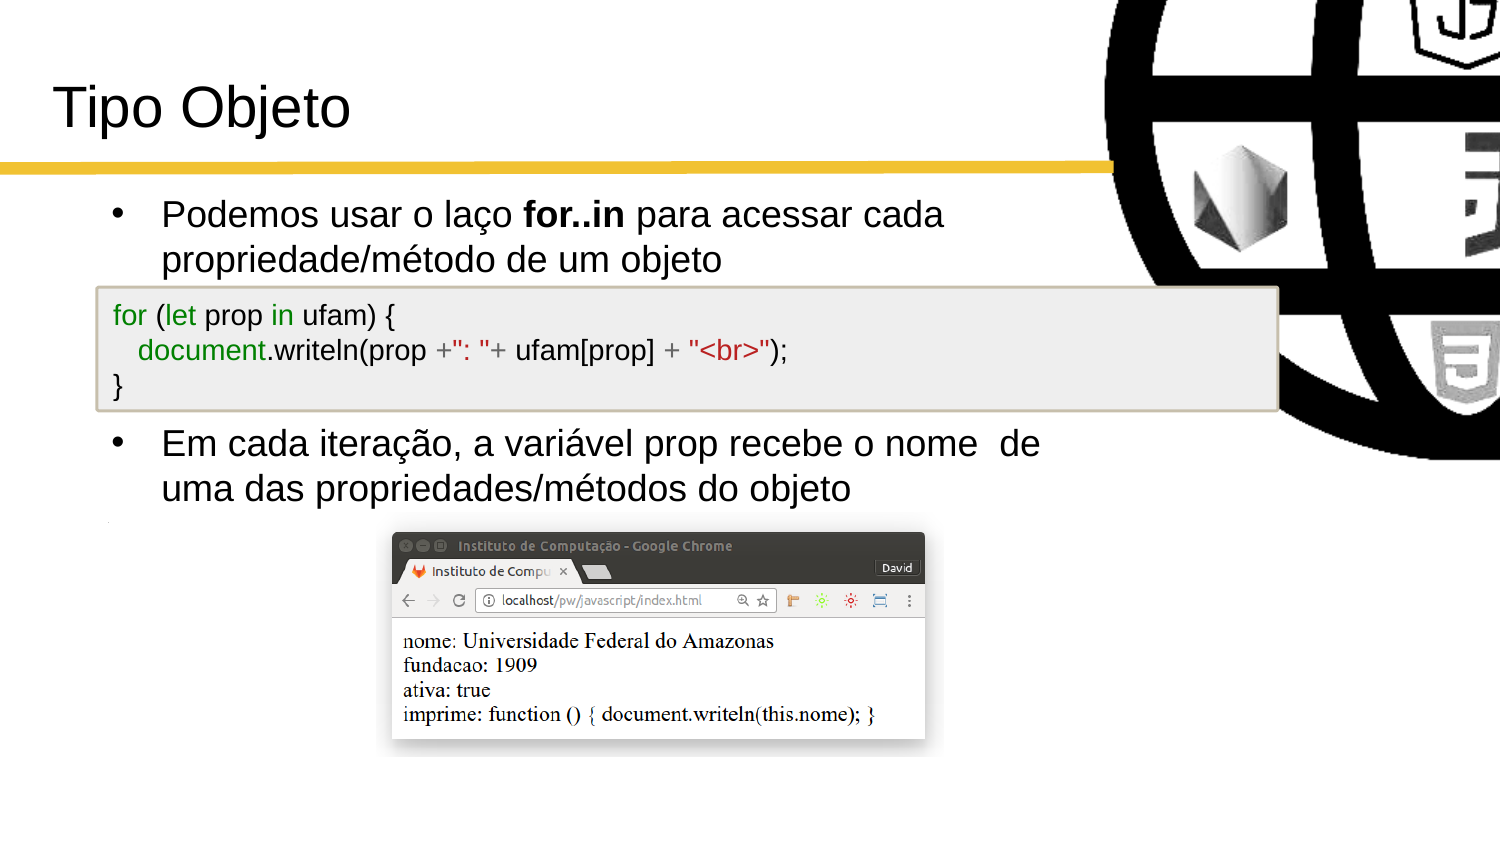

Tipo Objeto
Podemos usar o laço for..in para acessar cada propriedade/método de um objeto
Em cada iteração, a variável prop recebe o nome de uma das propriedades/métodos do objeto
for (let prop in ufam) {
 document.writeln(prop +": "+ ufam[prop] + "<br>");
}